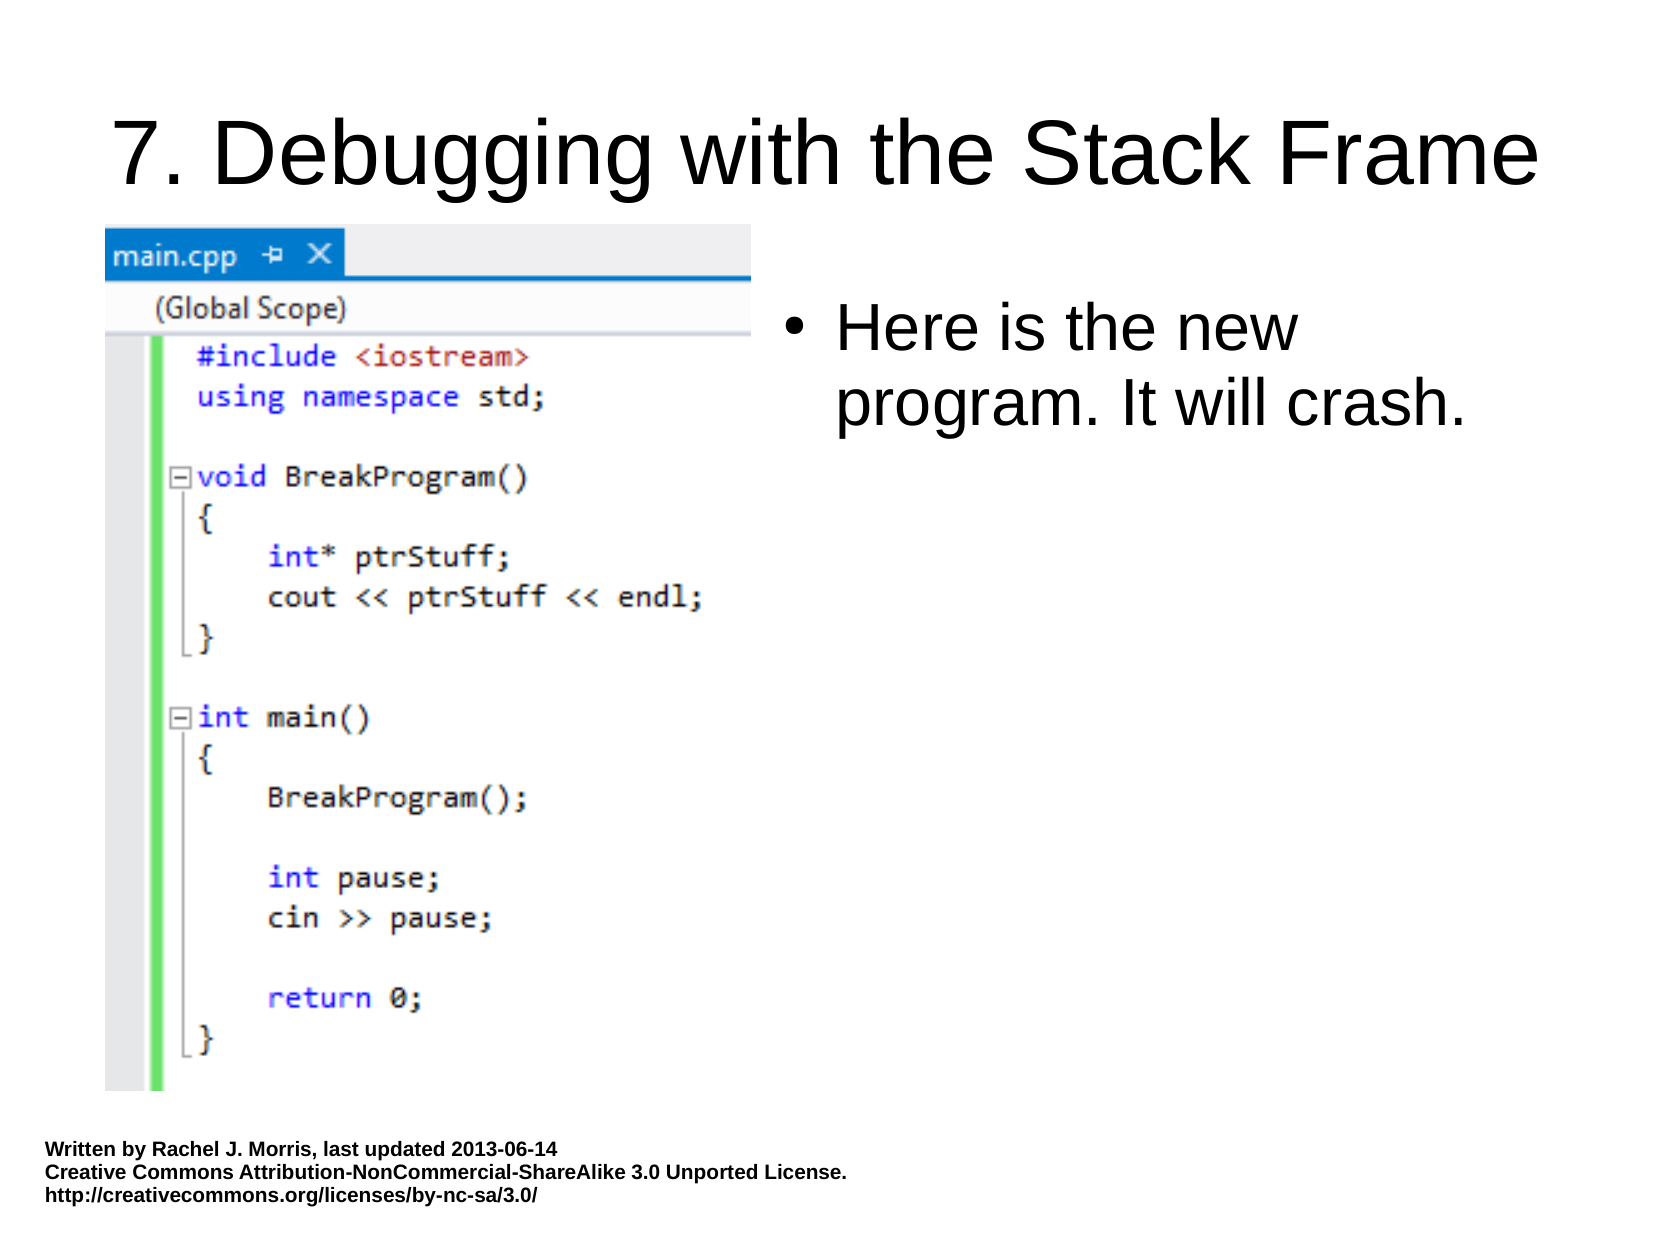

# 7. Debugging with the Stack Frame
Here is the new program. It will crash.